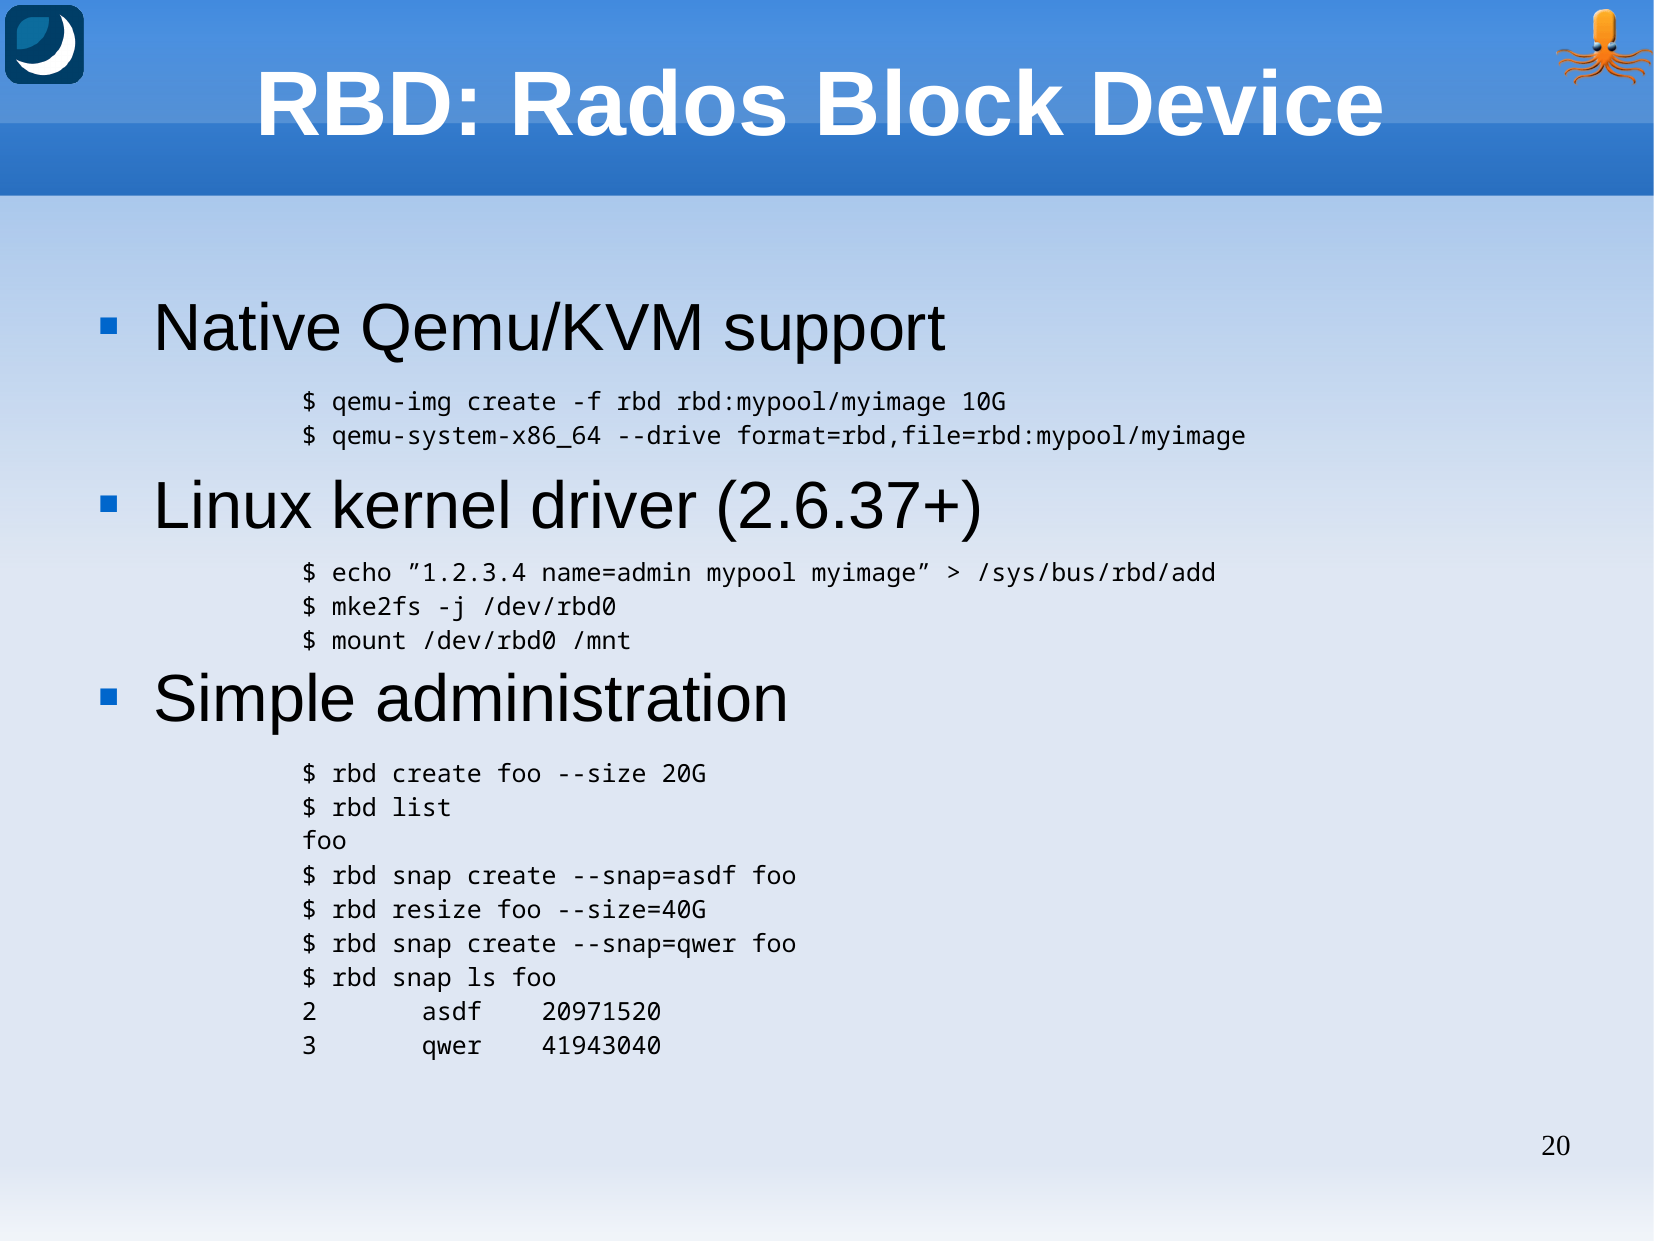

# RBD: Rados Block Device
Native Qemu/KVM support
Linux kernel driver (2.6.37+)
Simple administration
$ qemu-img create -f rbd rbd:mypool/myimage 10G
$ qemu-system-x86_64 --drive format=rbd,file=rbd:mypool/myimage
$ echo ”1.2.3.4 name=admin mypool myimage” > /sys/bus/rbd/add
$ mke2fs -j /dev/rbd0
$ mount /dev/rbd0 /mnt
$ rbd create foo --size 20G
$ rbd list
foo
$ rbd snap create --snap=asdf foo
$ rbd resize foo --size=40G
$ rbd snap create --snap=qwer foo
$ rbd snap ls foo
2 asdf 20971520
3 qwer 41943040
20